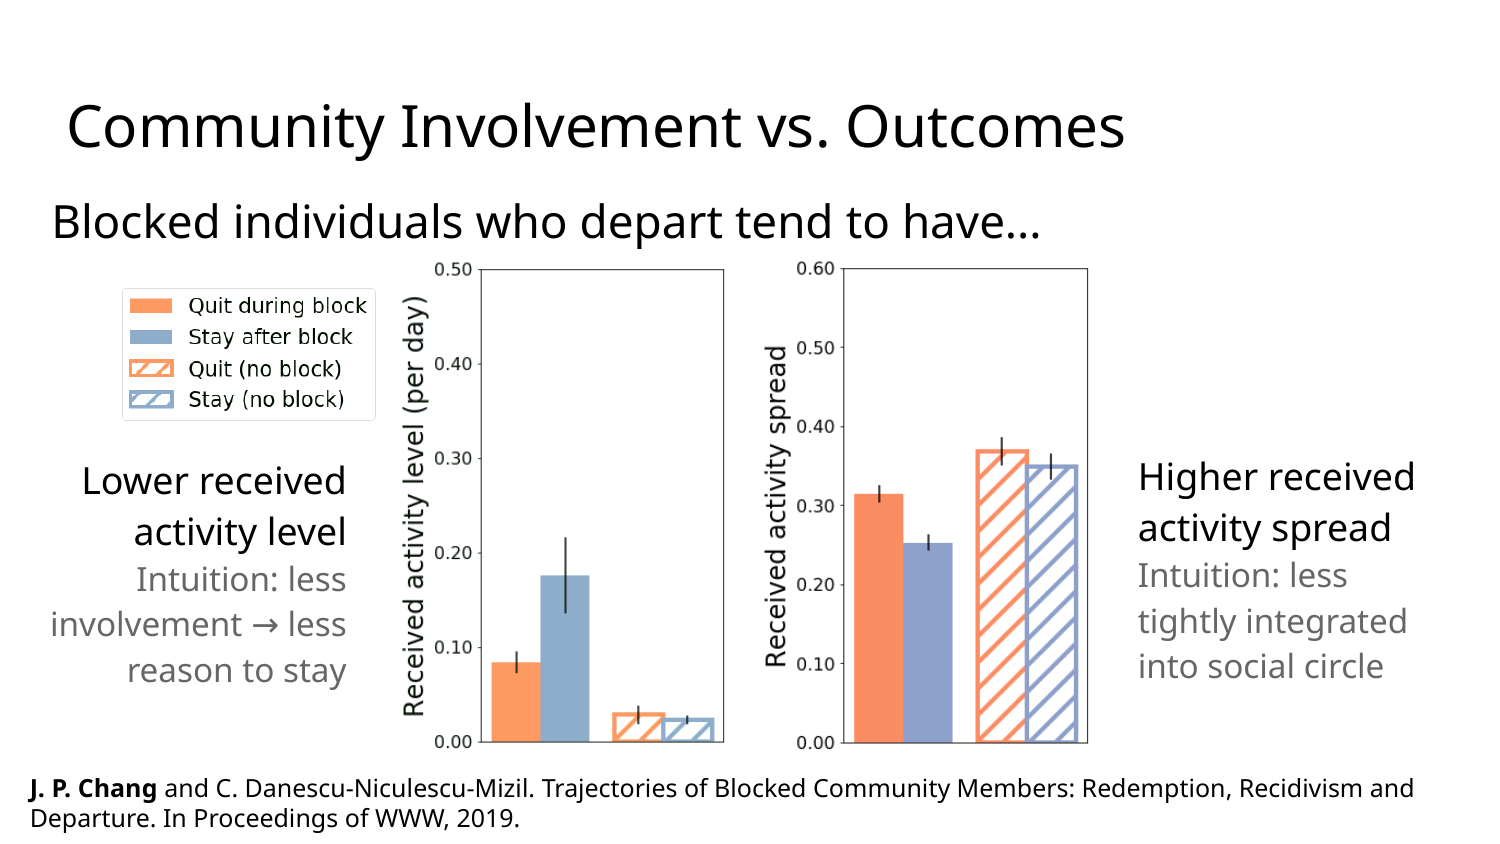

# Community Involvement vs. Outcomes
Blocked individuals who depart tend to have...
Higher received activity spread
Intuition: less tightly integrated into social circle
Lower received activity level
Intuition: less involvement → less reason to stay
J. P. Chang and C. Danescu-Niculescu-Mizil. Trajectories of Blocked Community Members: Redemption, Recidivism and Departure. In Proceedings of WWW, 2019.